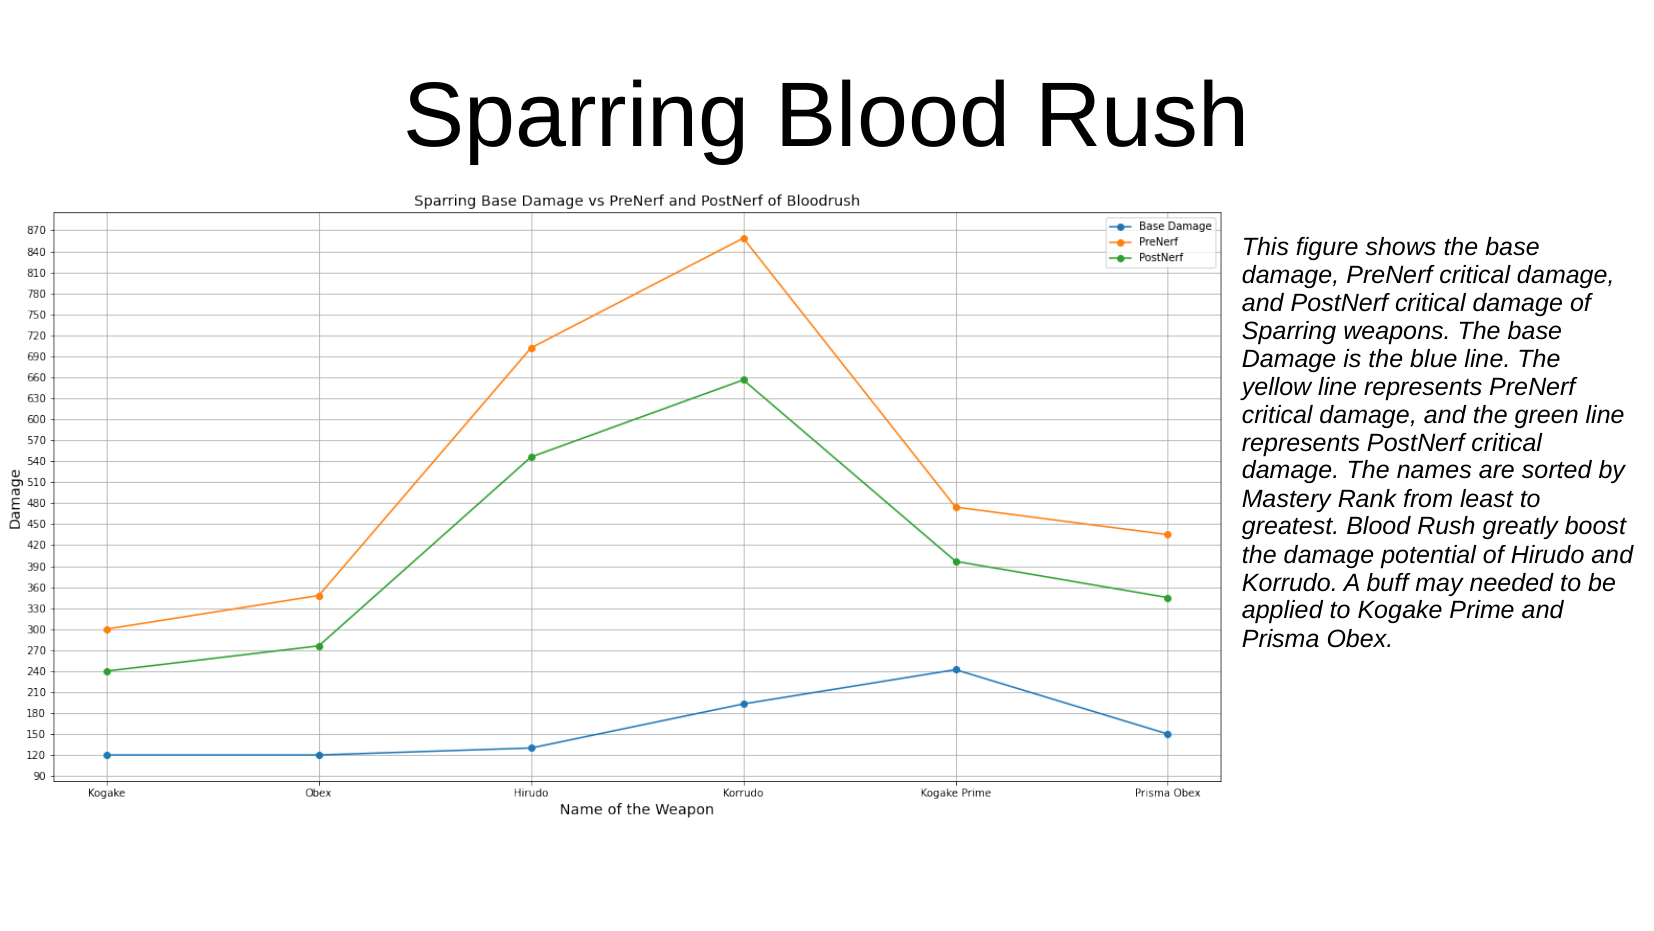

# Sparring Blood Rush
This figure shows the base damage, PreNerf critical damage, and PostNerf critical damage of Sparring weapons. The base Damage is the blue line. The yellow line represents PreNerf critical damage, and the green line represents PostNerf critical damage. The names are sorted by Mastery Rank from least to greatest. Blood Rush greatly boost the damage potential of Hirudo and Korrudo. A buff may needed to be applied to Kogake Prime and Prisma Obex.